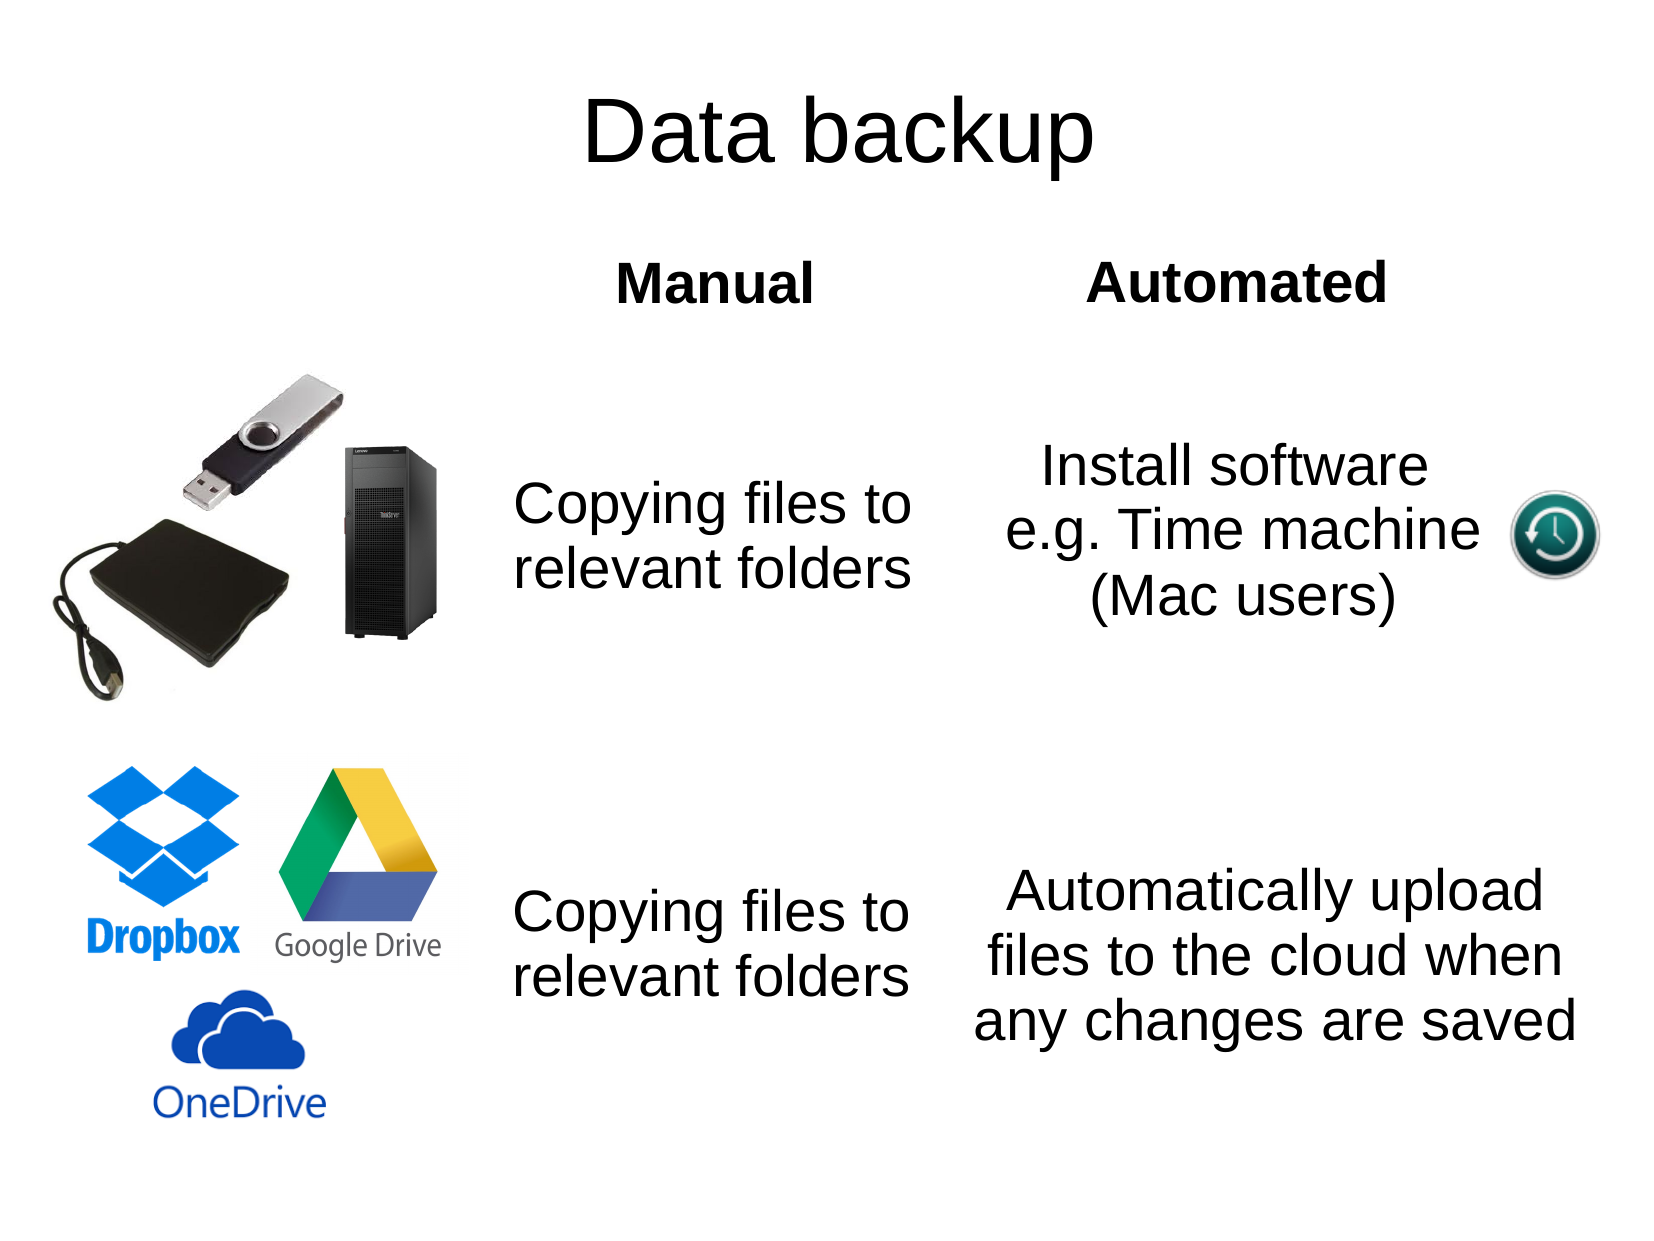

# Data backup
Manual
Automated
Install software
e.g. Time machine (Mac users)
Copying files to relevant folders
Automatically upload files to the cloud when any changes are saved
Copying files to relevant folders